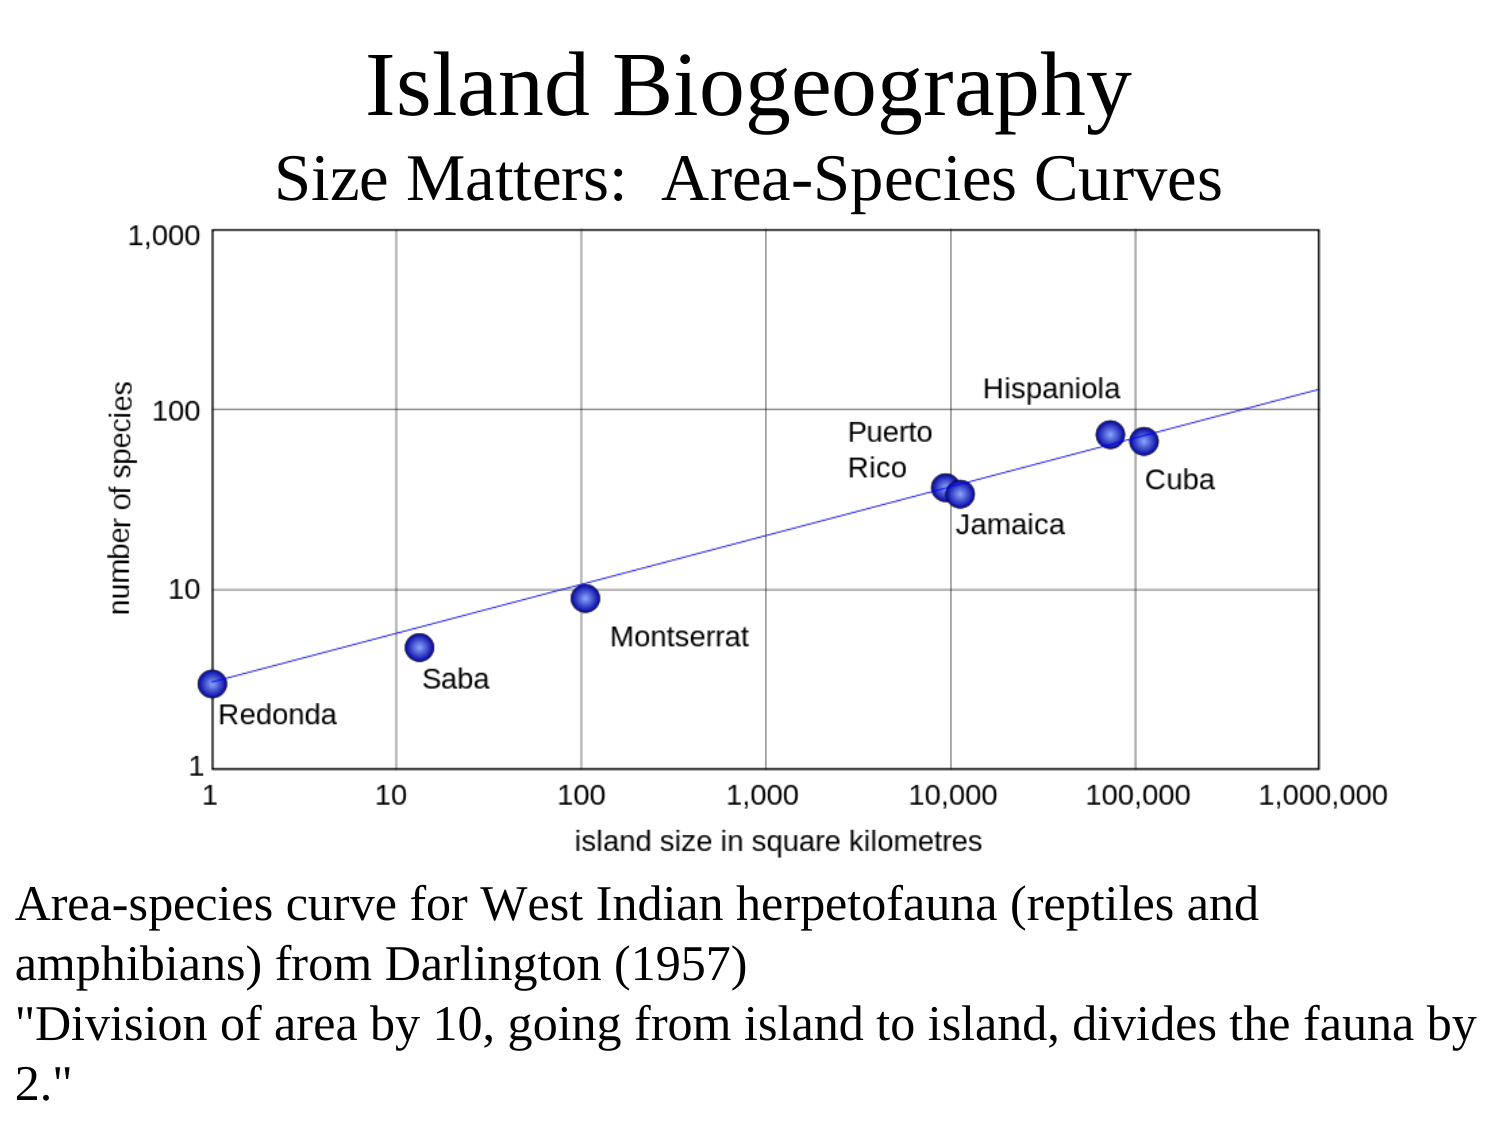

# Island Biogeography Size Matters: Area-Species Curves
Area-species curve for West Indian herpetofauna (reptiles and amphibians) from Darlington (1957)
"Division of area by 10, going from island to island, divides the fauna by 2."